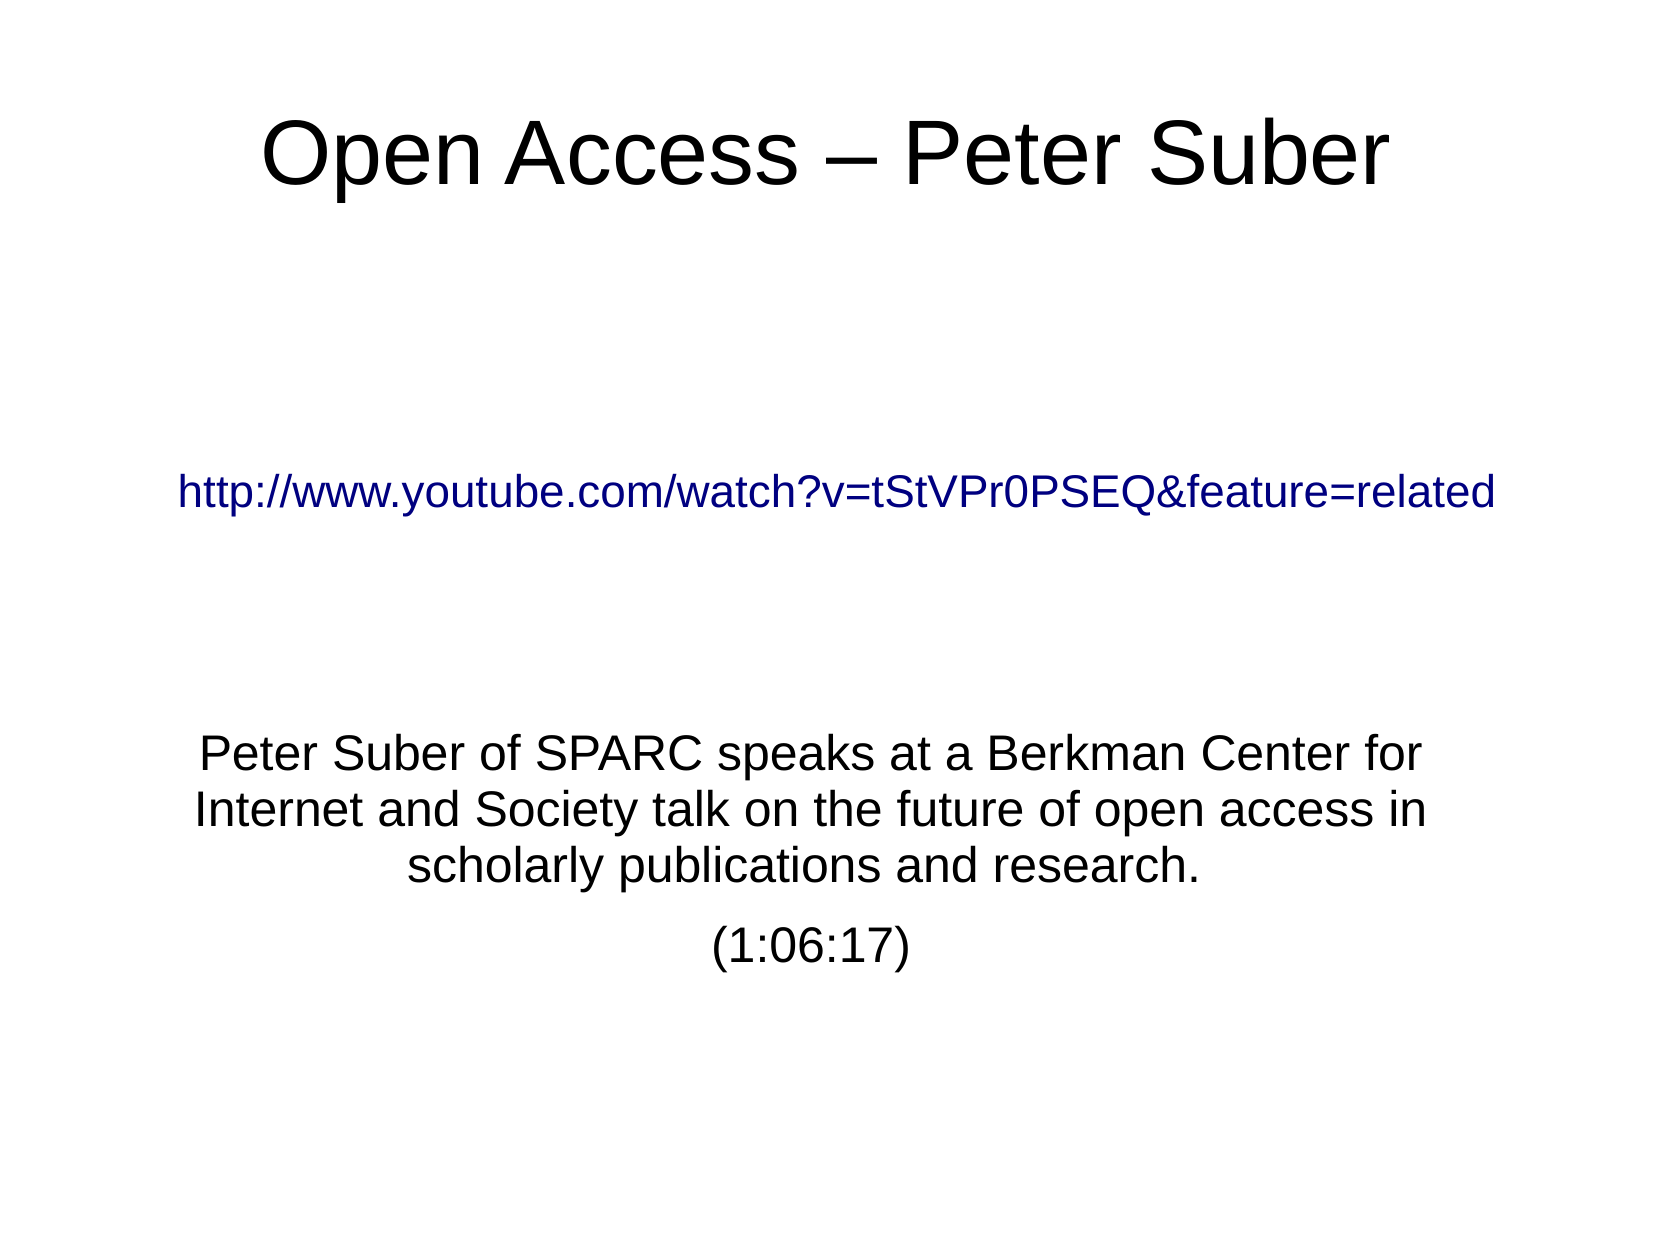

# Open Access – Peter Suber
http://www.youtube.com/watch?v=tStVPr0PSEQ&feature=related
Peter Suber of SPARC speaks at a Berkman Center for Internet and Society talk on the future of open access in scholarly publications and research.
(1:06:17)